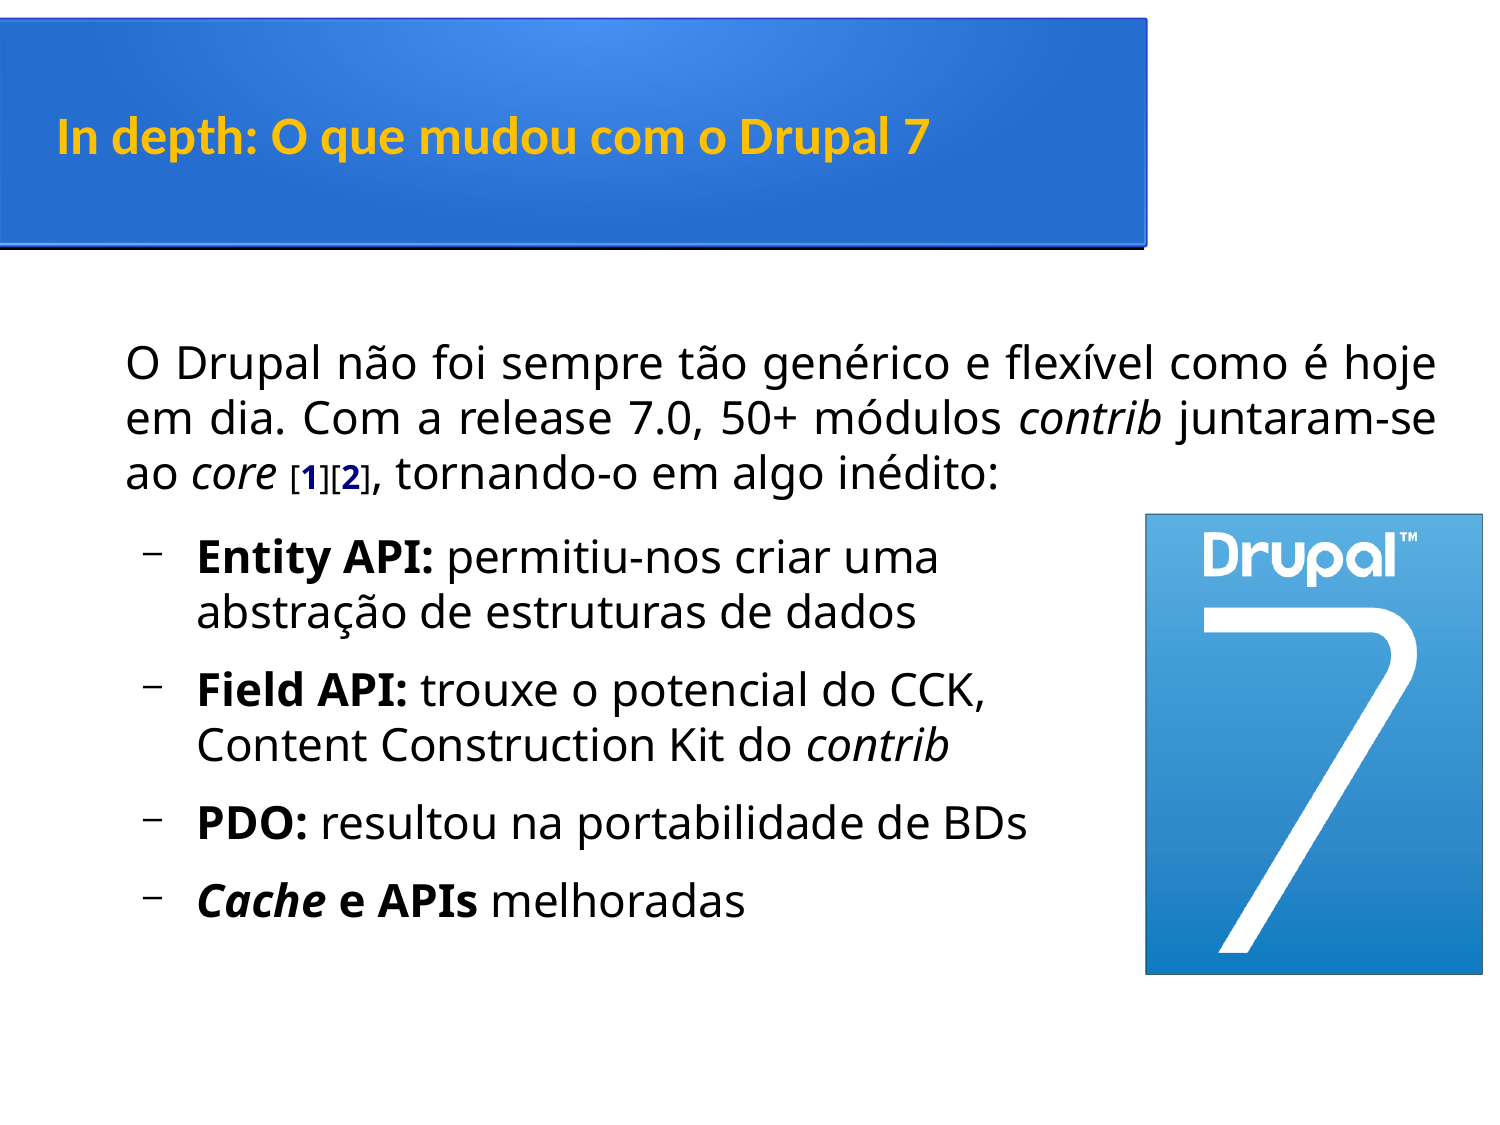

# In depth: O que mudou com o Drupal 7
O Drupal não foi sempre tão genérico e flexível como é hoje em dia. Com a release 7.0, 50+ módulos contrib juntaram-se ao core [1][2], tornando-o em algo inédito:
Entity API: permitiu-nos criar uma
abstração de estruturas de dados
Field API: trouxe o potencial do CCK,
Content Construction Kit do contrib
PDO: resultou na portabilidade de BDs
Cache e APIs melhoradas